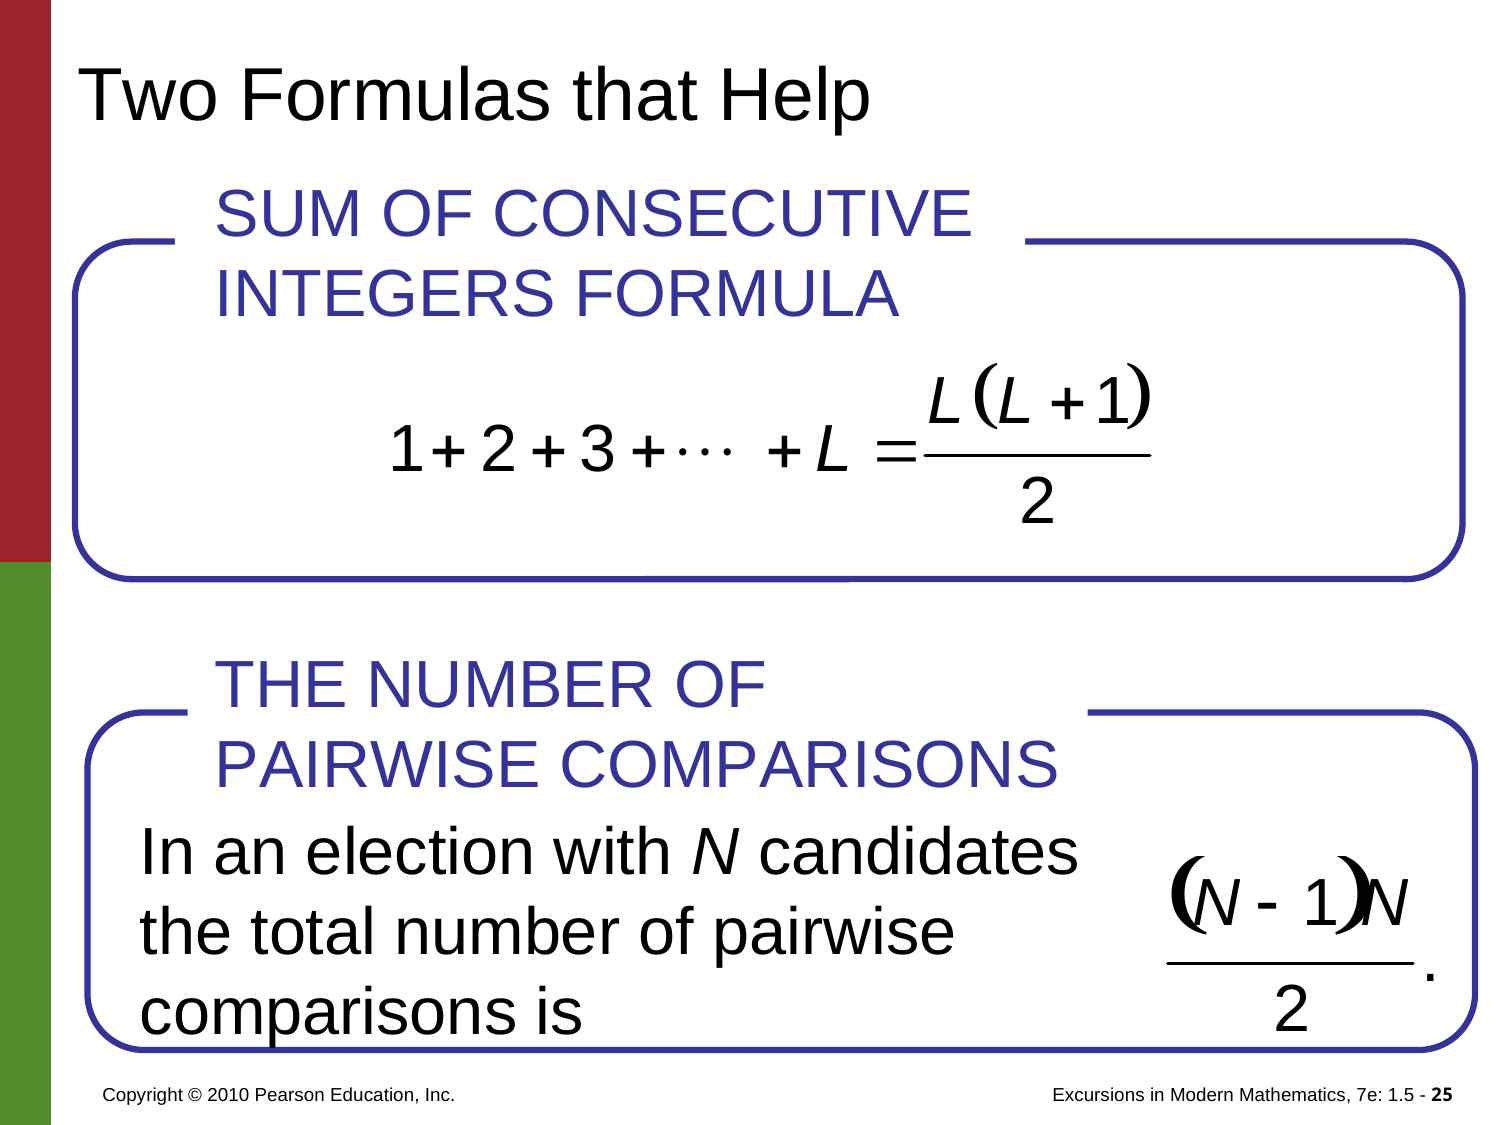

Two Formulas that Help
SUM OF CONSECUTIVE
INTEGERS FORMULA
THE NUMBER OF PAIRWISE COMPARISONS
In an election with N candidates the total number of pairwise comparisons is